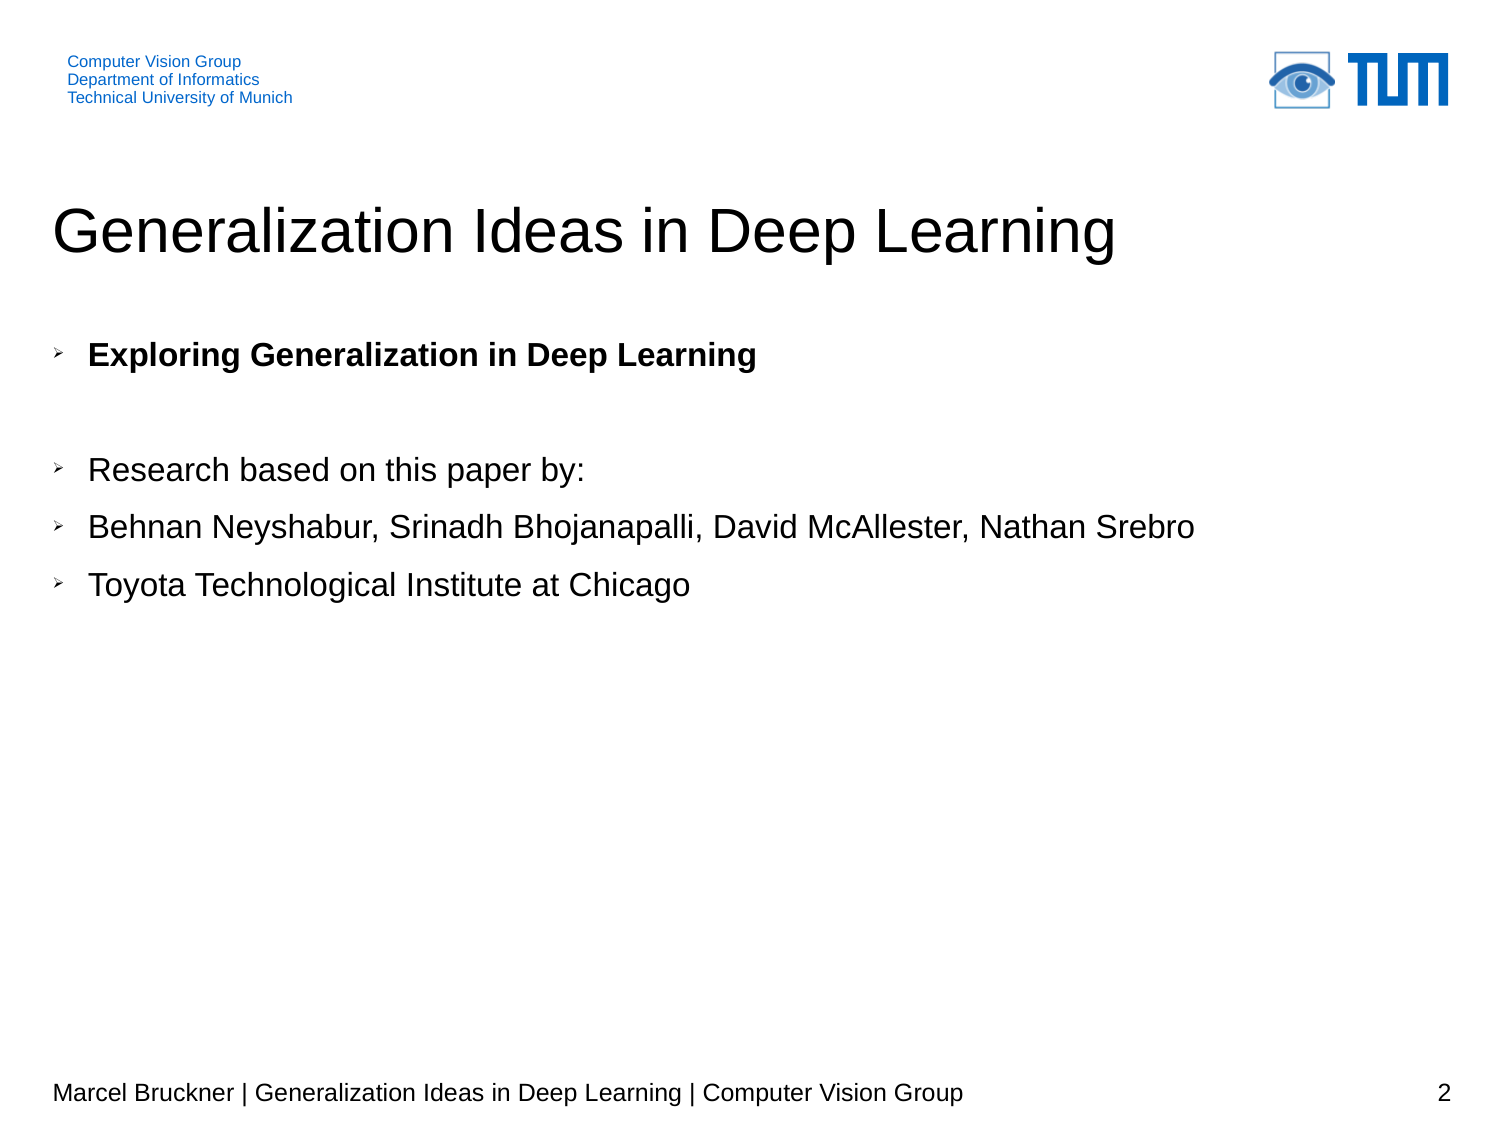

# Generalization Ideas in Deep Learning
Exploring Generalization in Deep Learning
Research based on this paper by:
Behnan Neyshabur, Srinadh Bhojanapalli, David McAllester, Nathan Srebro
Toyota Technological Institute at Chicago
Marcel Bruckner | Generalization Ideas in Deep Learning | Computer Vision Group
2